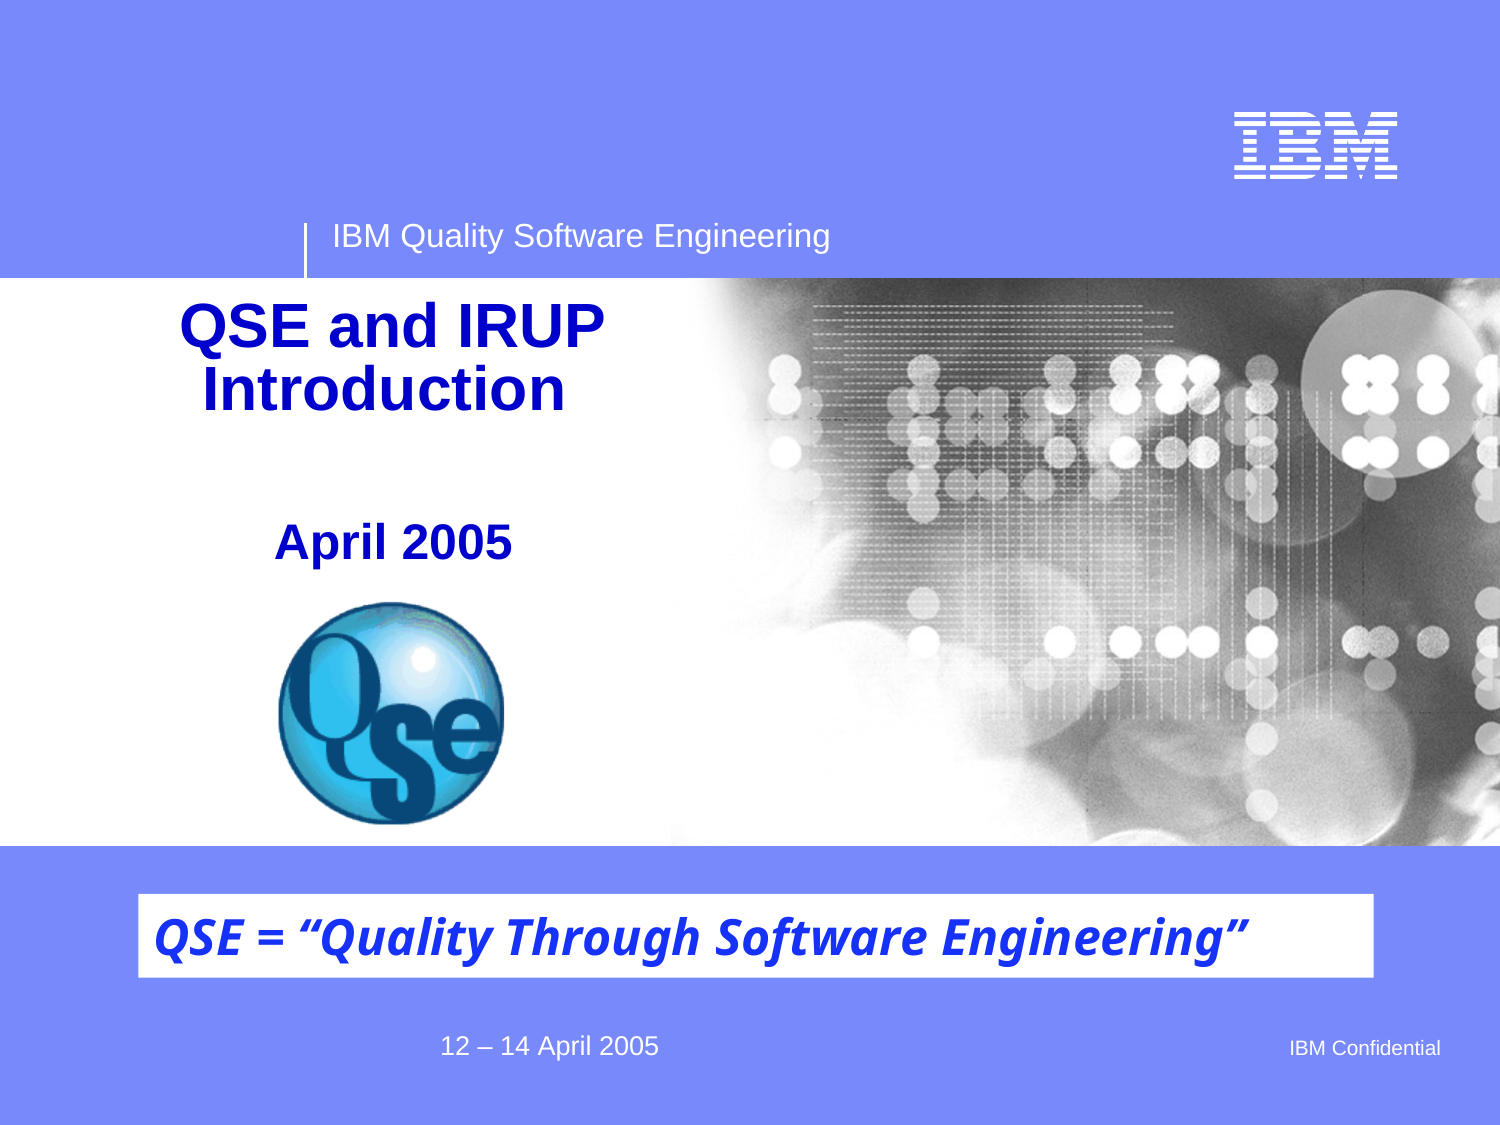

# QSE and IRUP Introduction April 2005
QSE = “Quality Through Software Engineering”